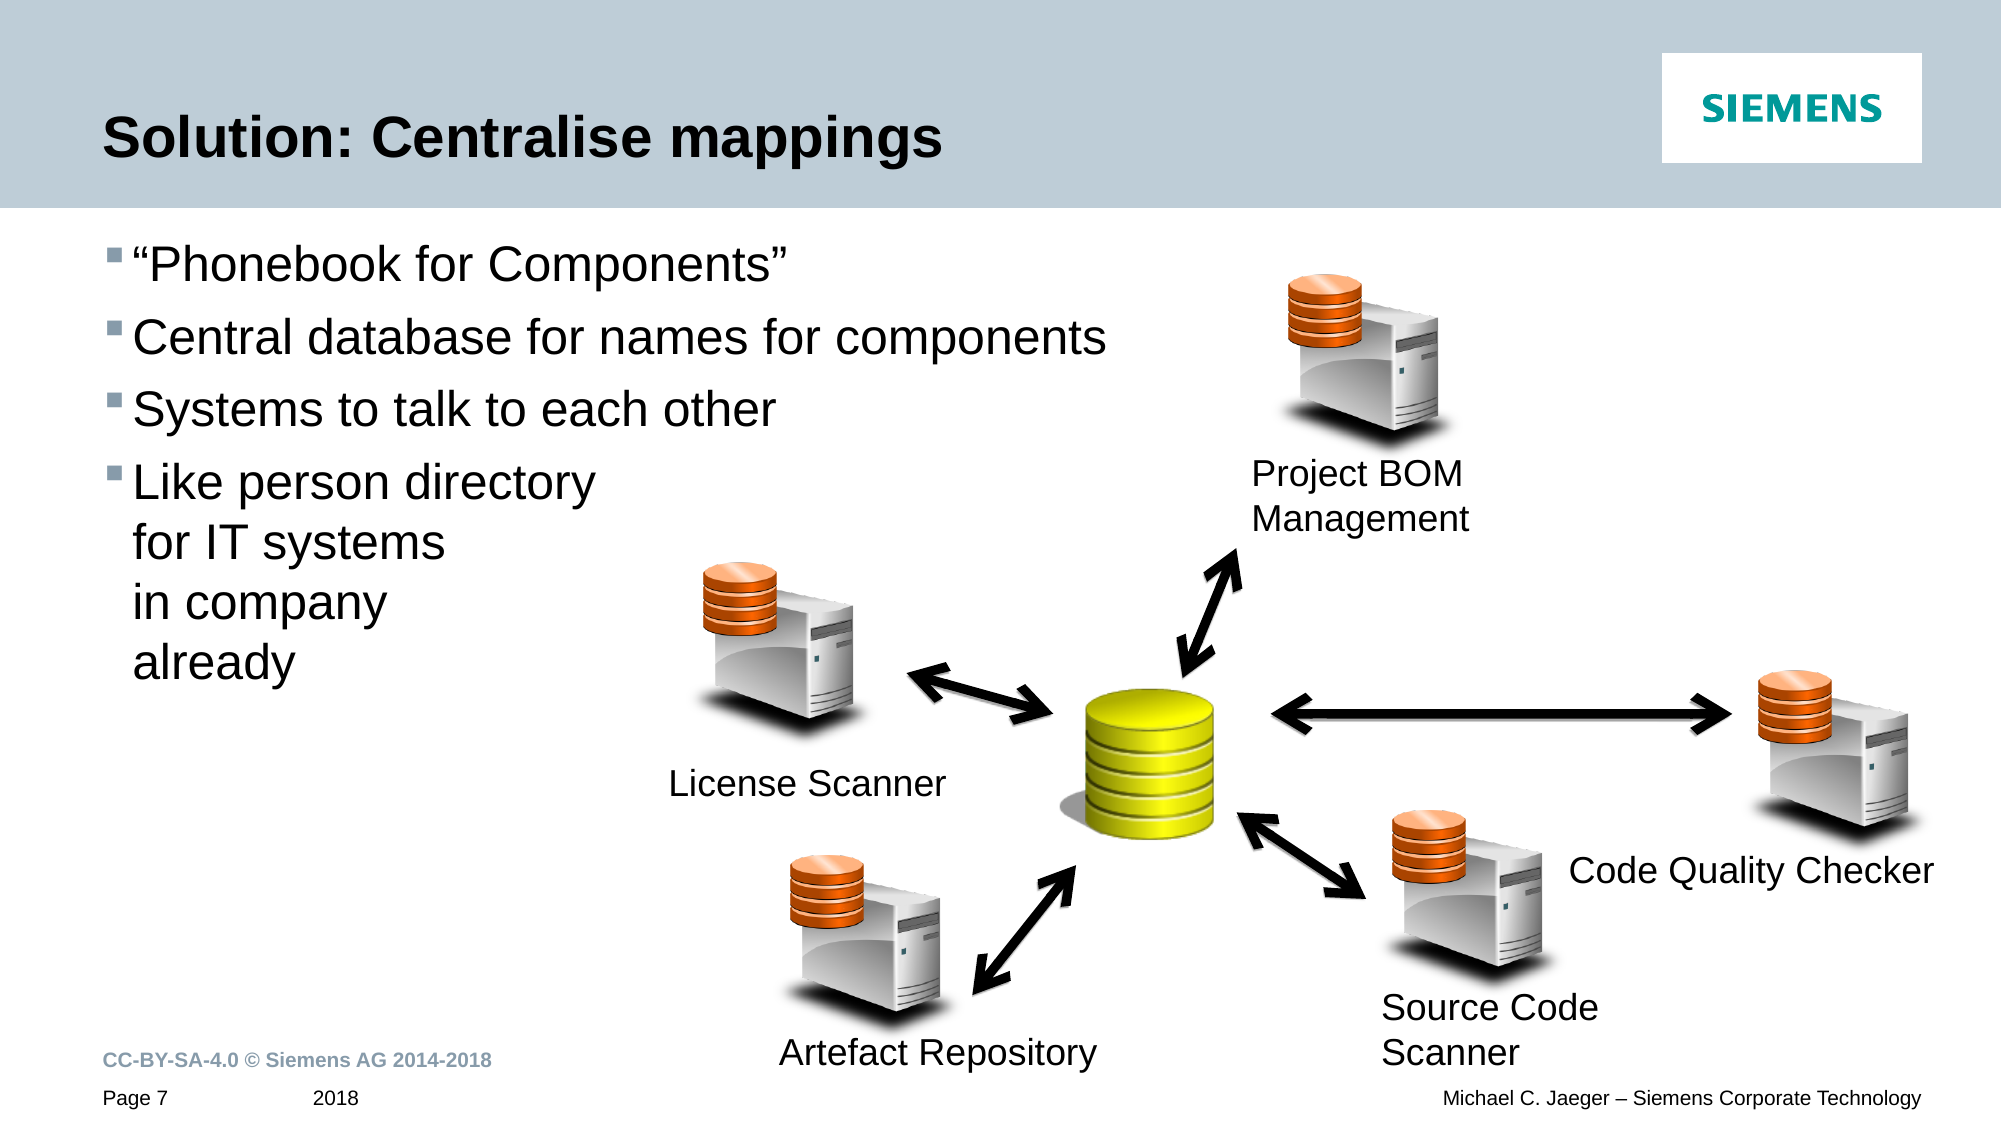

# Solution: Centralise mappings
“Phonebook for Components”
Central database for names for components
Systems to talk to each other
Like person directory
for IT systems
in company
already
Project BOM Management
License Scanner
Code Quality Checker
Source Code Scanner
Artefact Repository